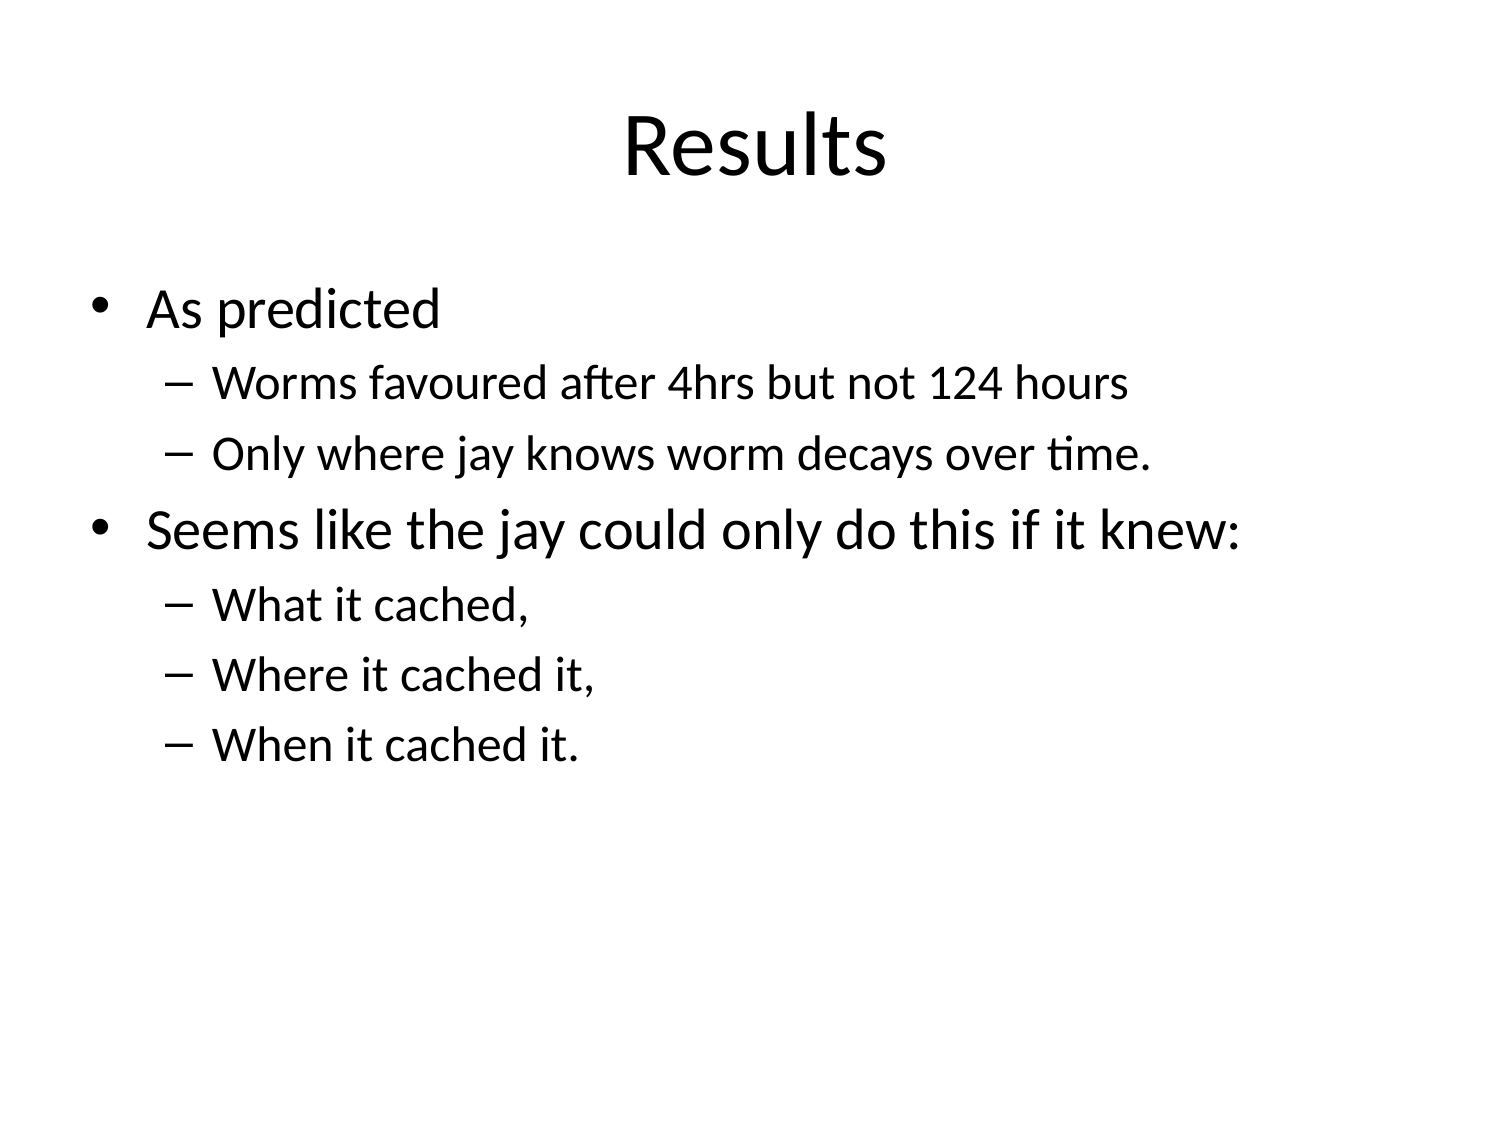

# Results
As predicted
Worms favoured after 4hrs but not 124 hours
Only where jay knows worm decays over time.
Seems like the jay could only do this if it knew:
What it cached,
Where it cached it,
When it cached it.